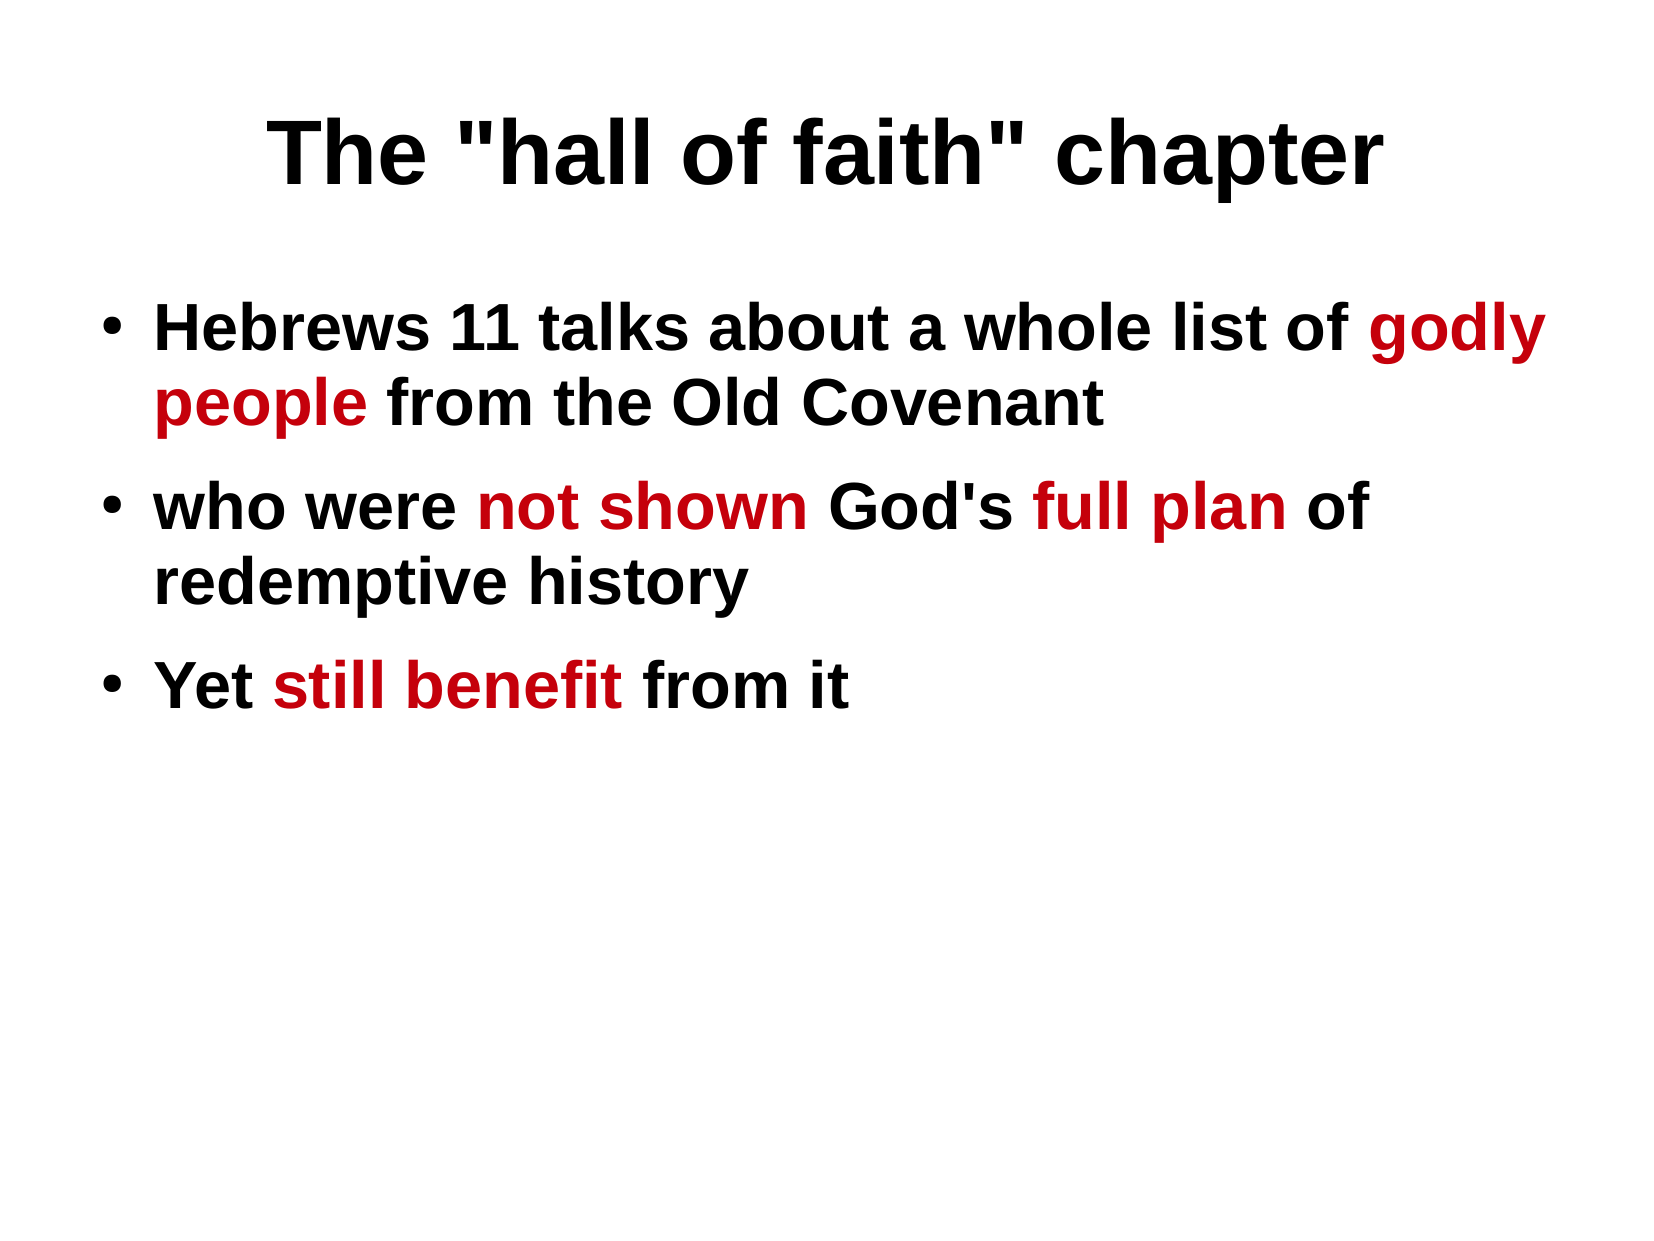

# The "hall of faith" chapter
Hebrews 11 talks about a whole list of godly people from the Old Covenant
who were not shown God's full plan of redemptive history
Yet still benefit from it